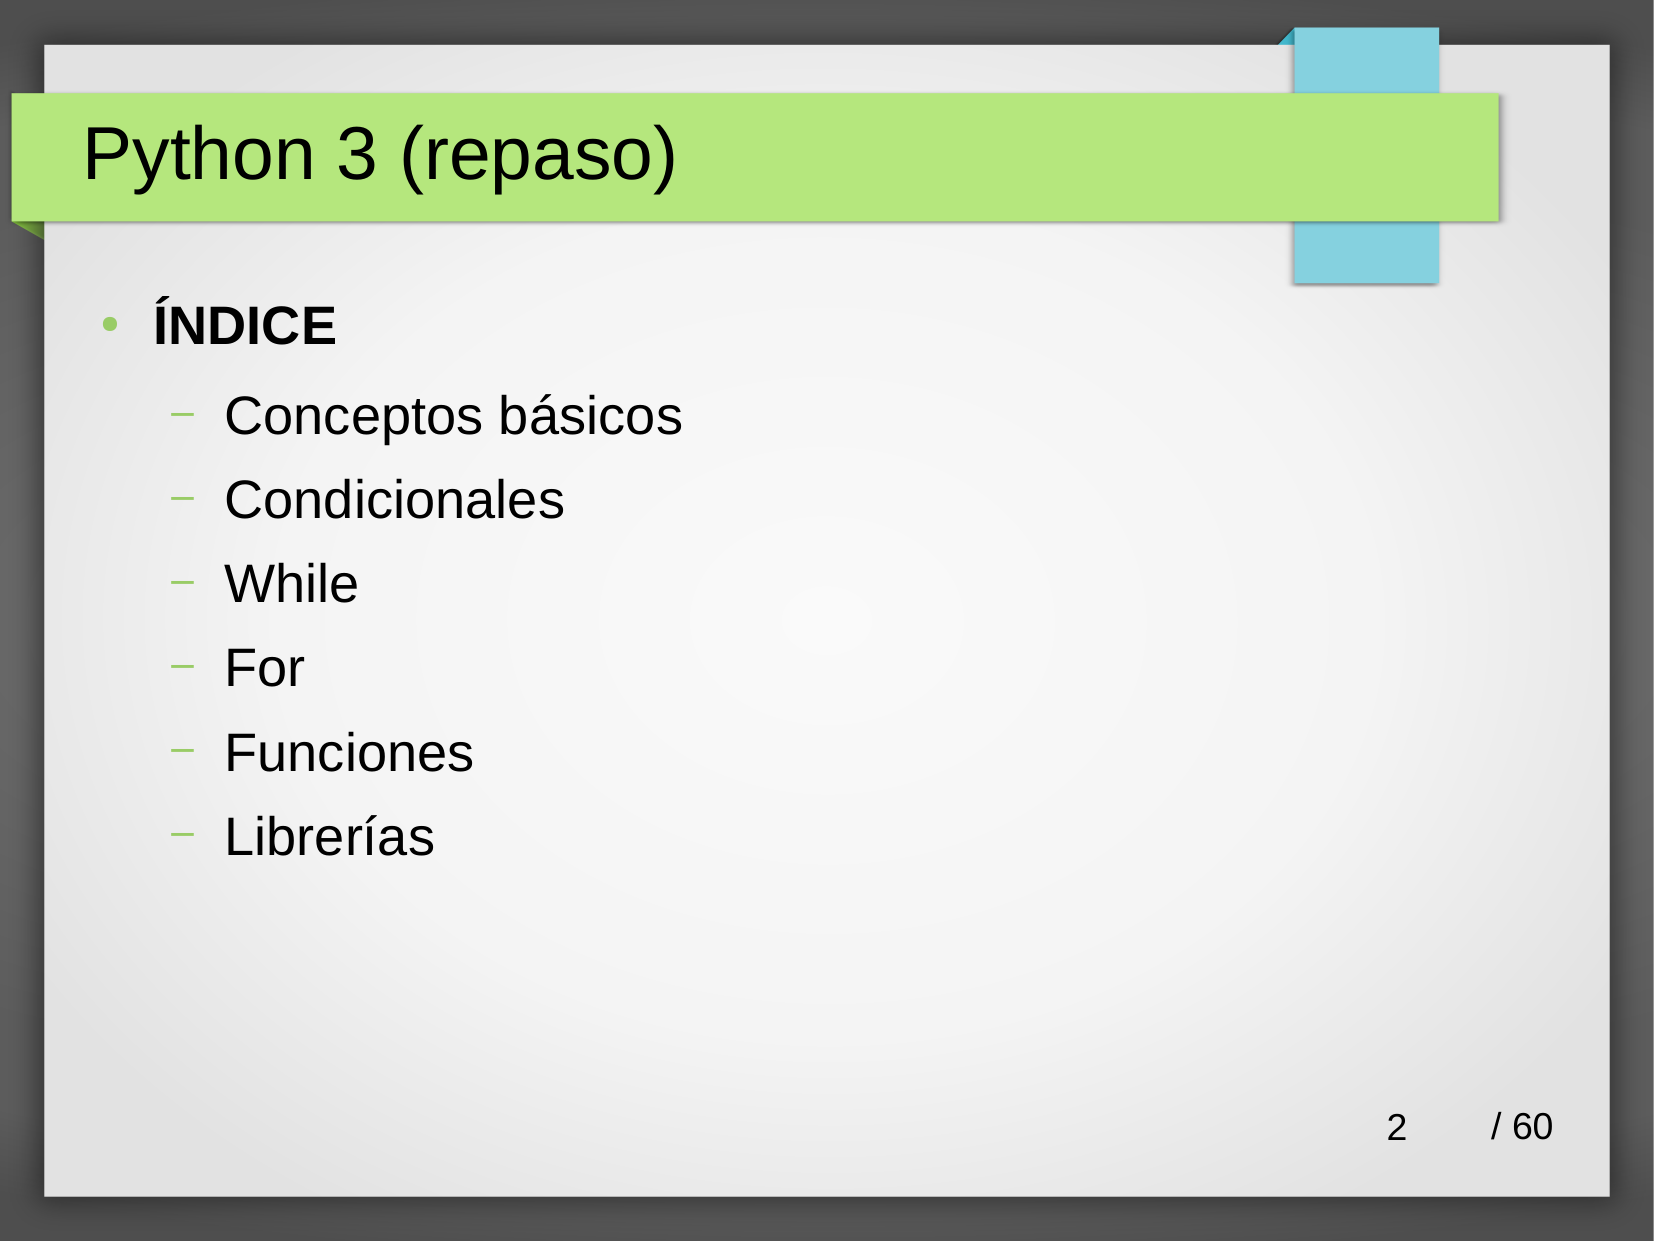

# Python 3 (repaso)
ÍNDICE
Conceptos básicos
Condicionales
While
For
Funciones
Librerías
/ 60
2